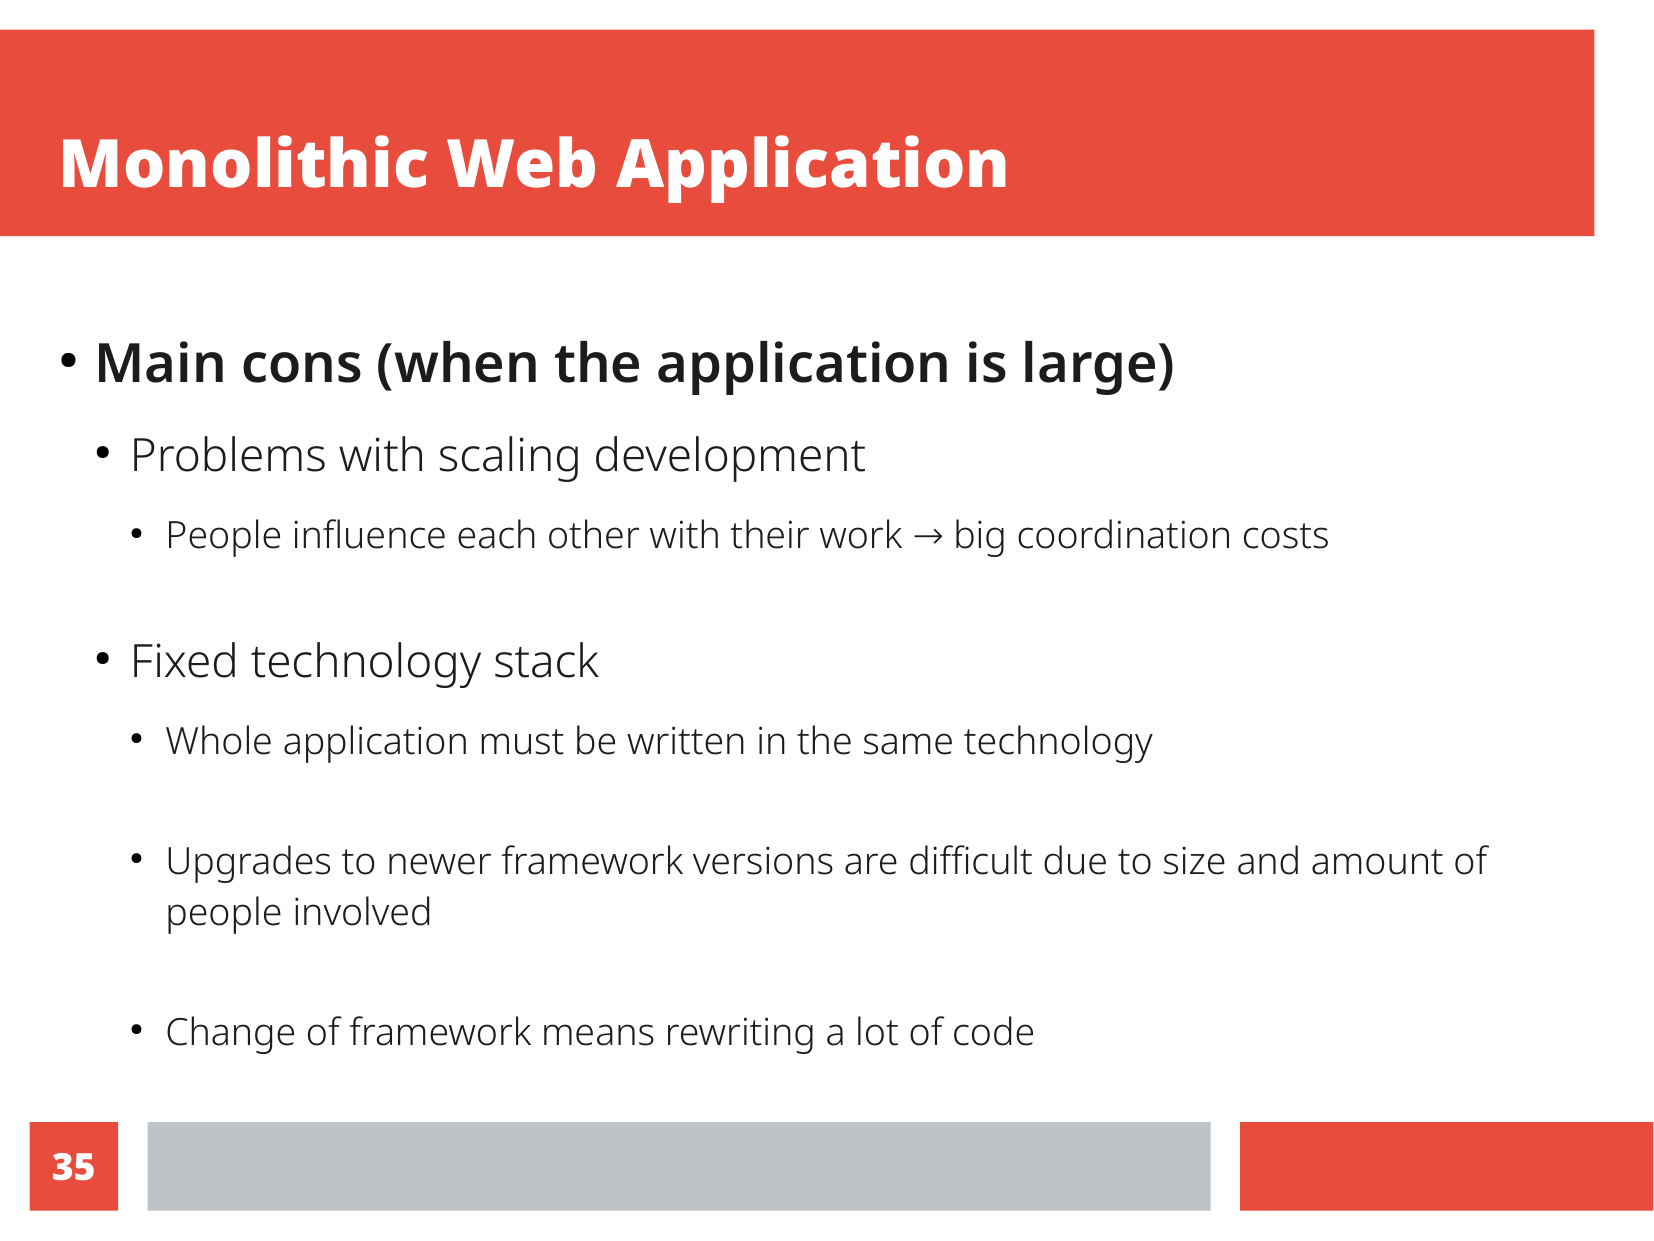

# Monolithic Web Application
Main cons (when the application is large)
Problems with scaling development
People influence each other with their work → big coordination costs
Fixed technology stack
Whole application must be written in the same technology
Upgrades to newer framework versions are difficult due to size and amount of people involved
Change of framework means rewriting a lot of code
35